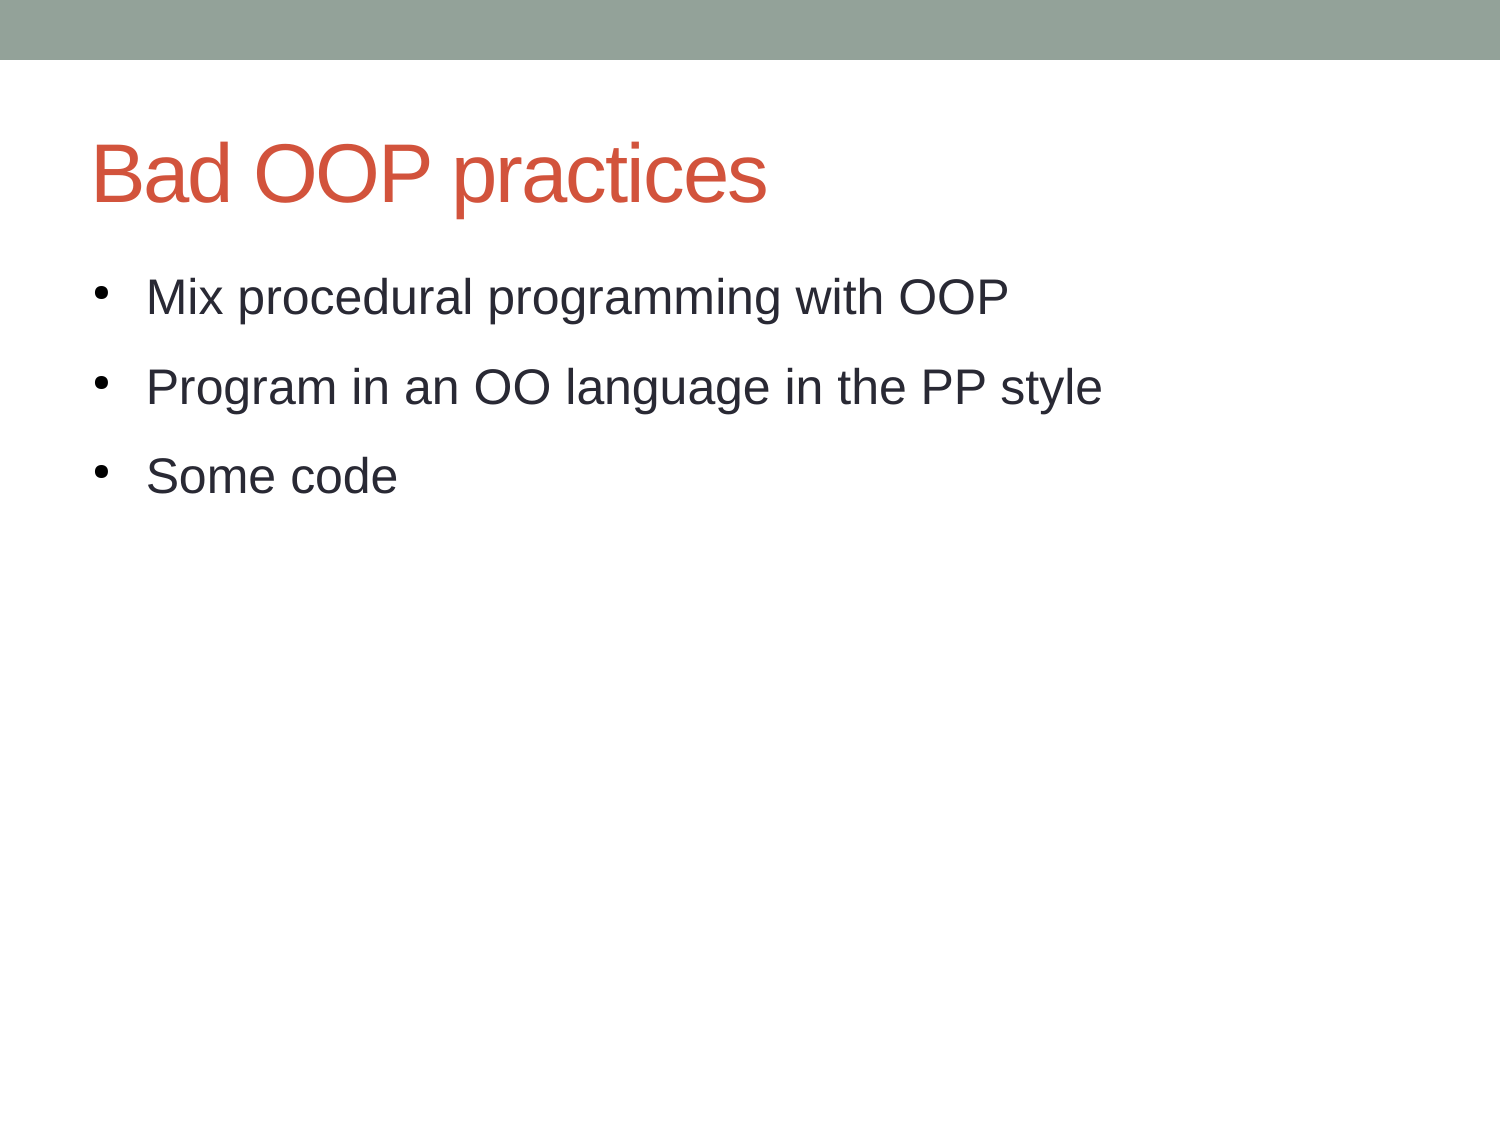

# Bad OOP practices
Mix procedural programming with OOP
Program in an OO language in the PP style
Some code